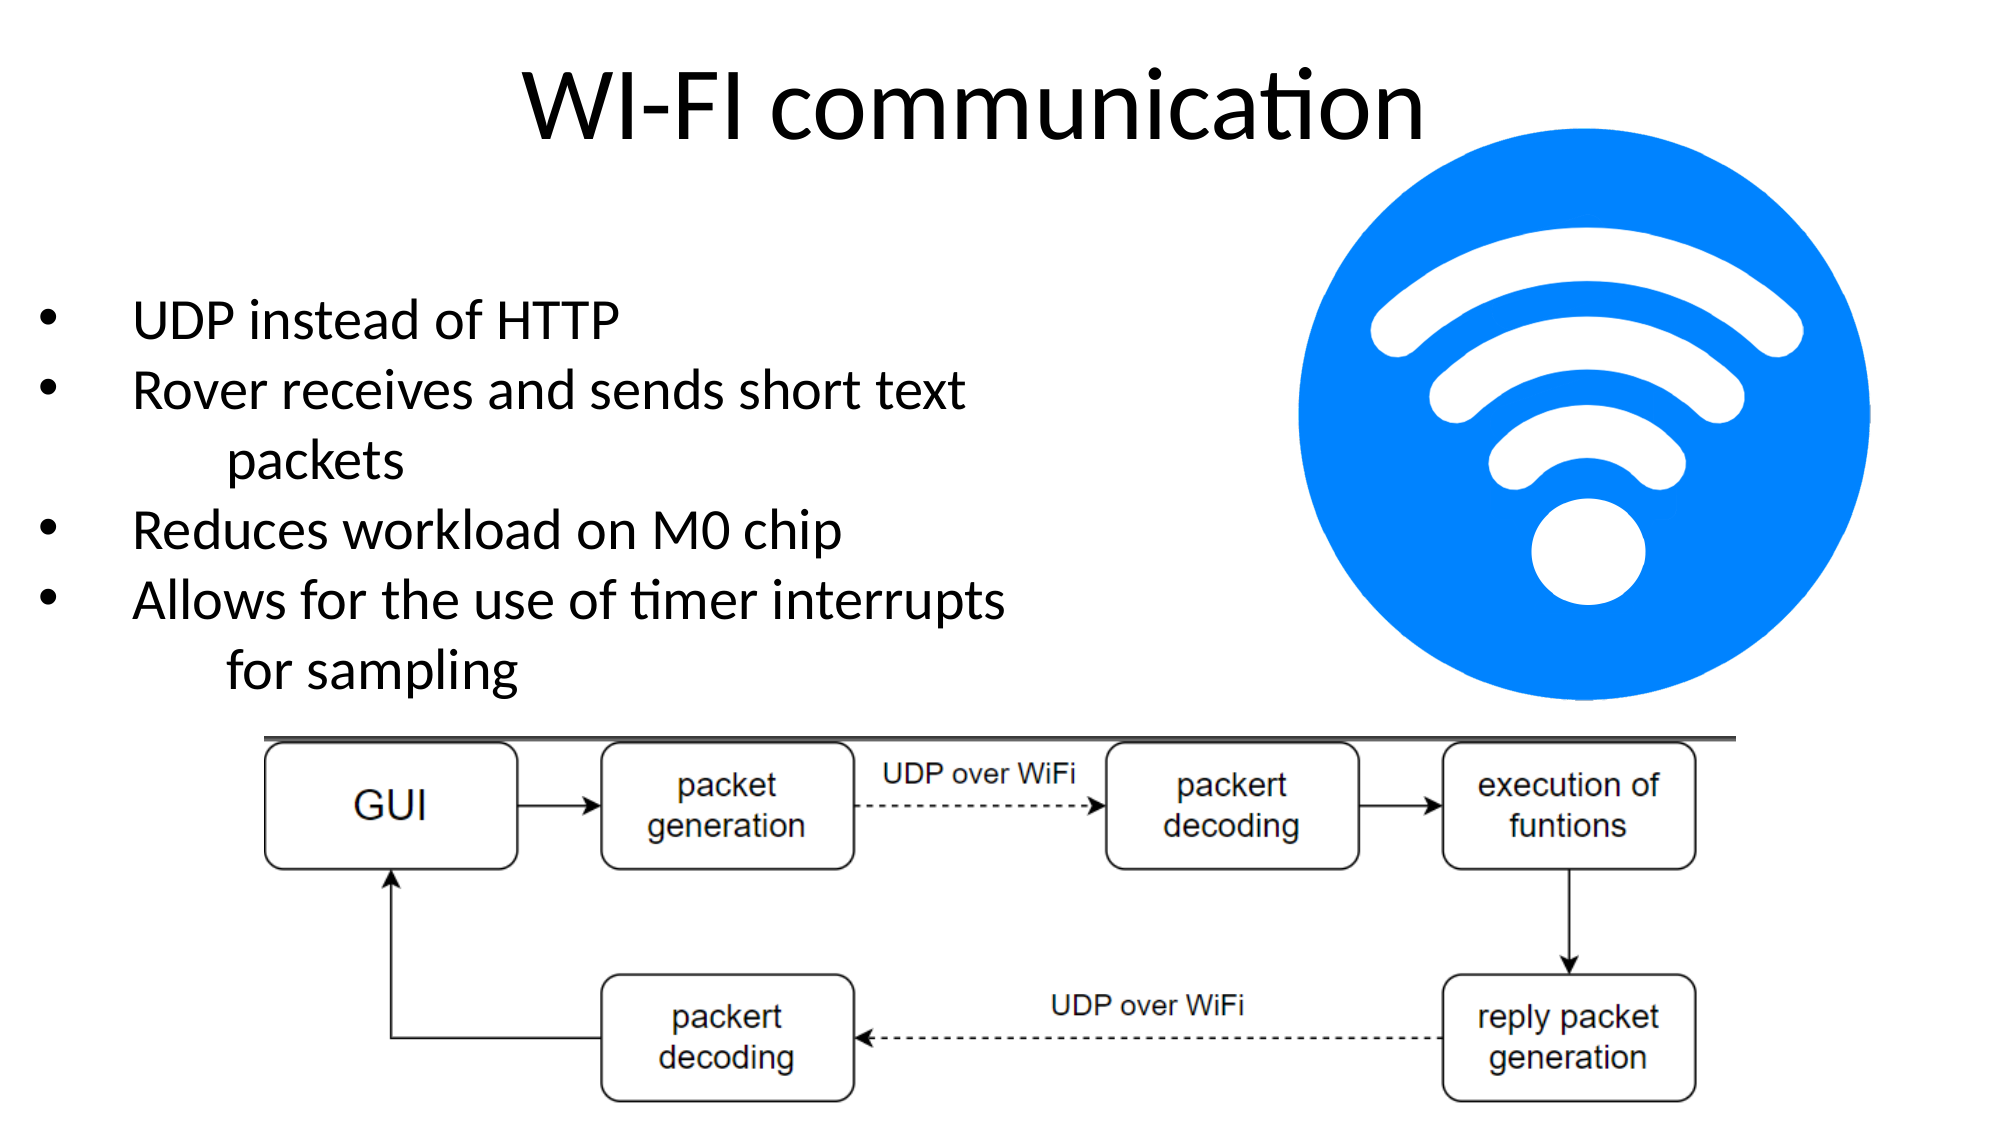

WI-FI communication
UDP instead of HTTP
Rover receives and sends short text packets
Reduces workload on M0 chip
Allows for the use of timer interrupts for sampling